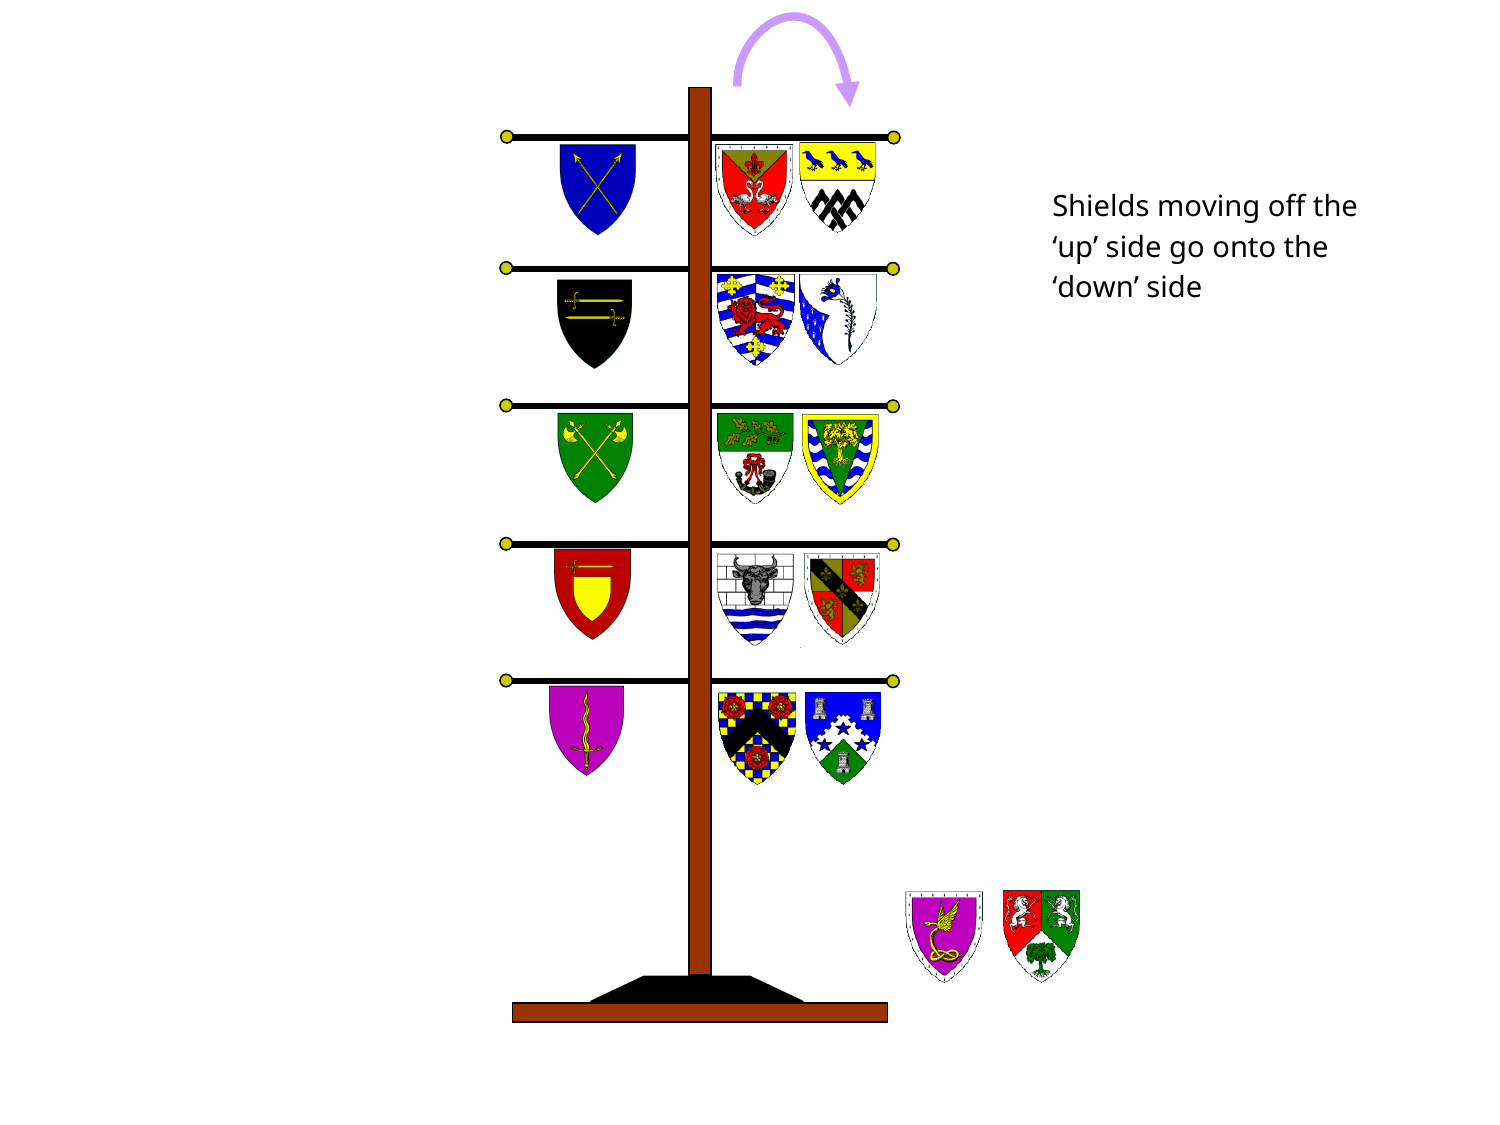

Shields moving off the ‘up’ side go onto the ‘down’ side